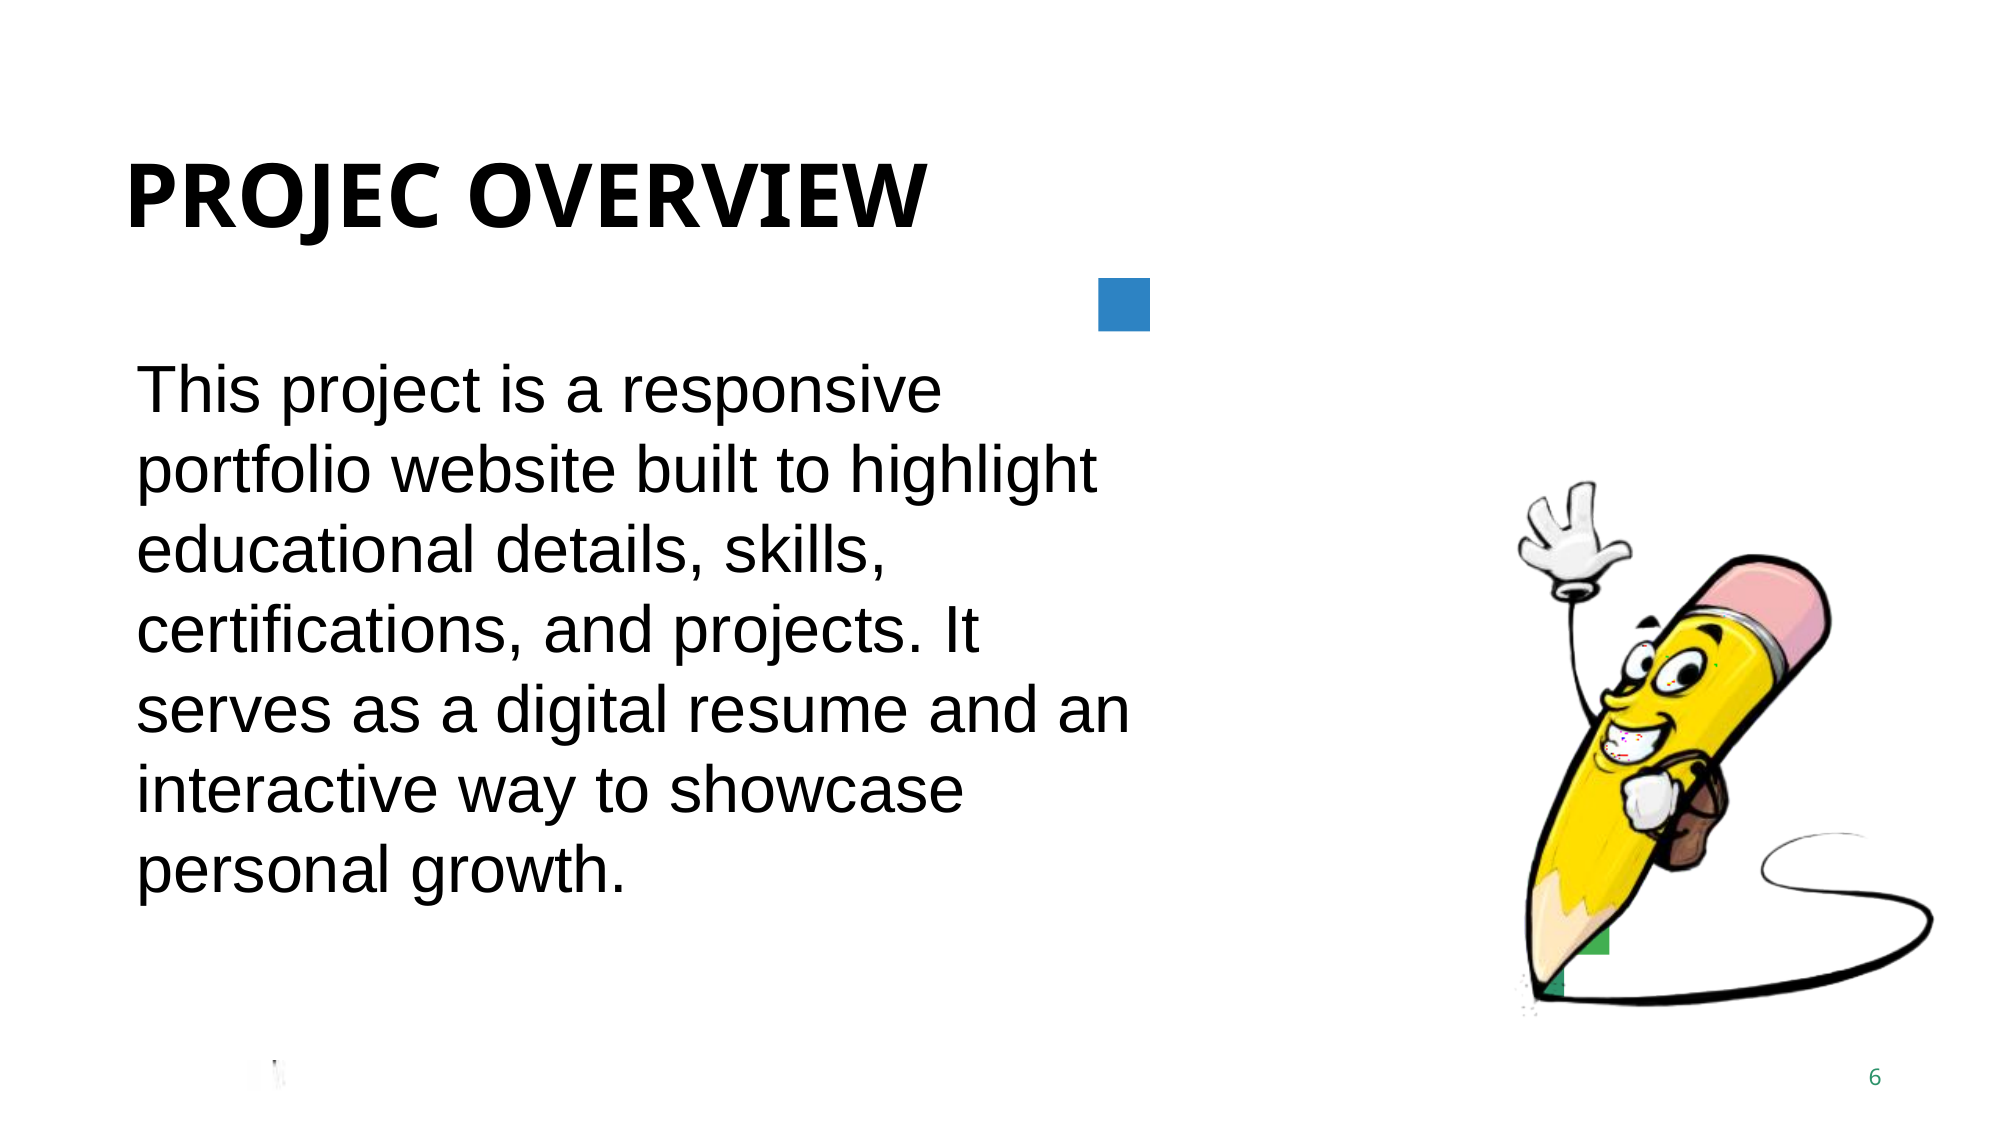

# PROJEC OVERVIEW
This project is a responsive portfolio website built to highlight educational details, skills, certifications, and projects. It serves as a digital resume and an interactive way to showcase personal growth.